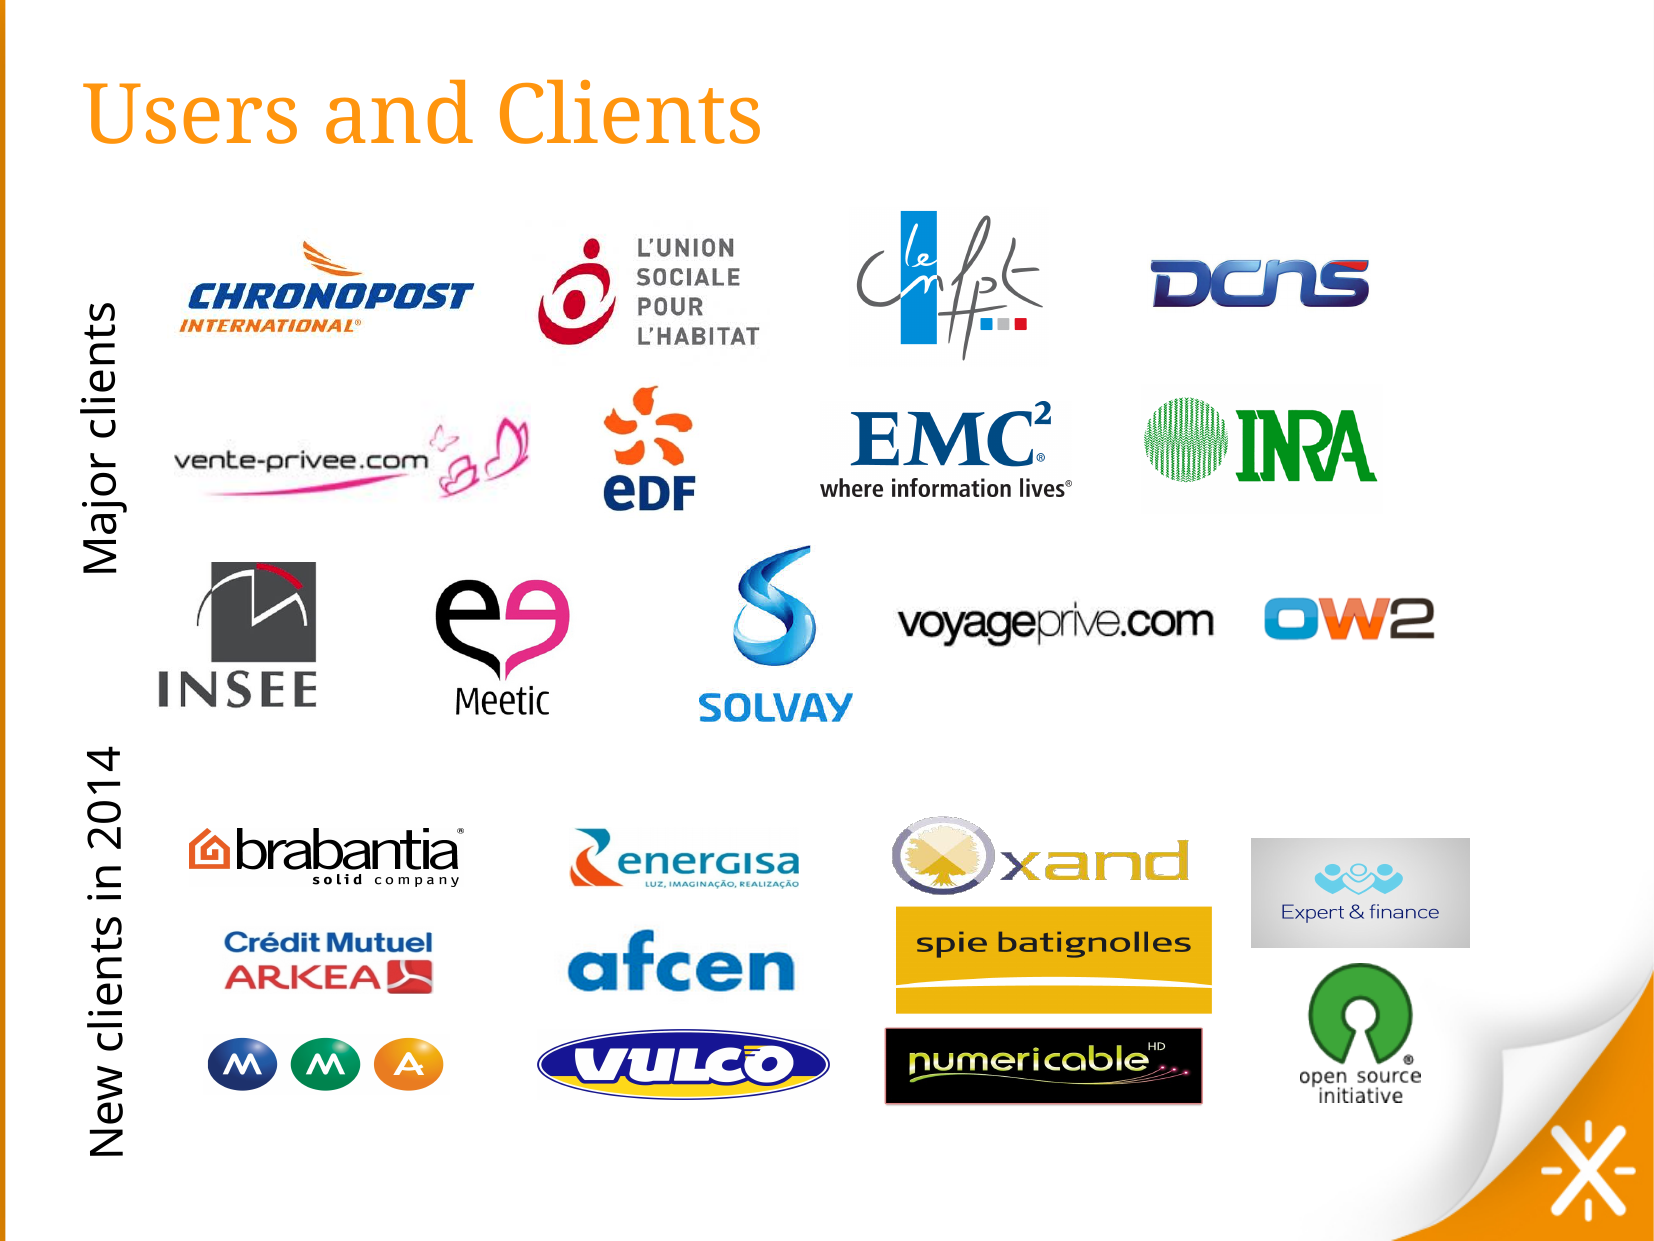

# Users and Clients
Major clients
New clients in 2014